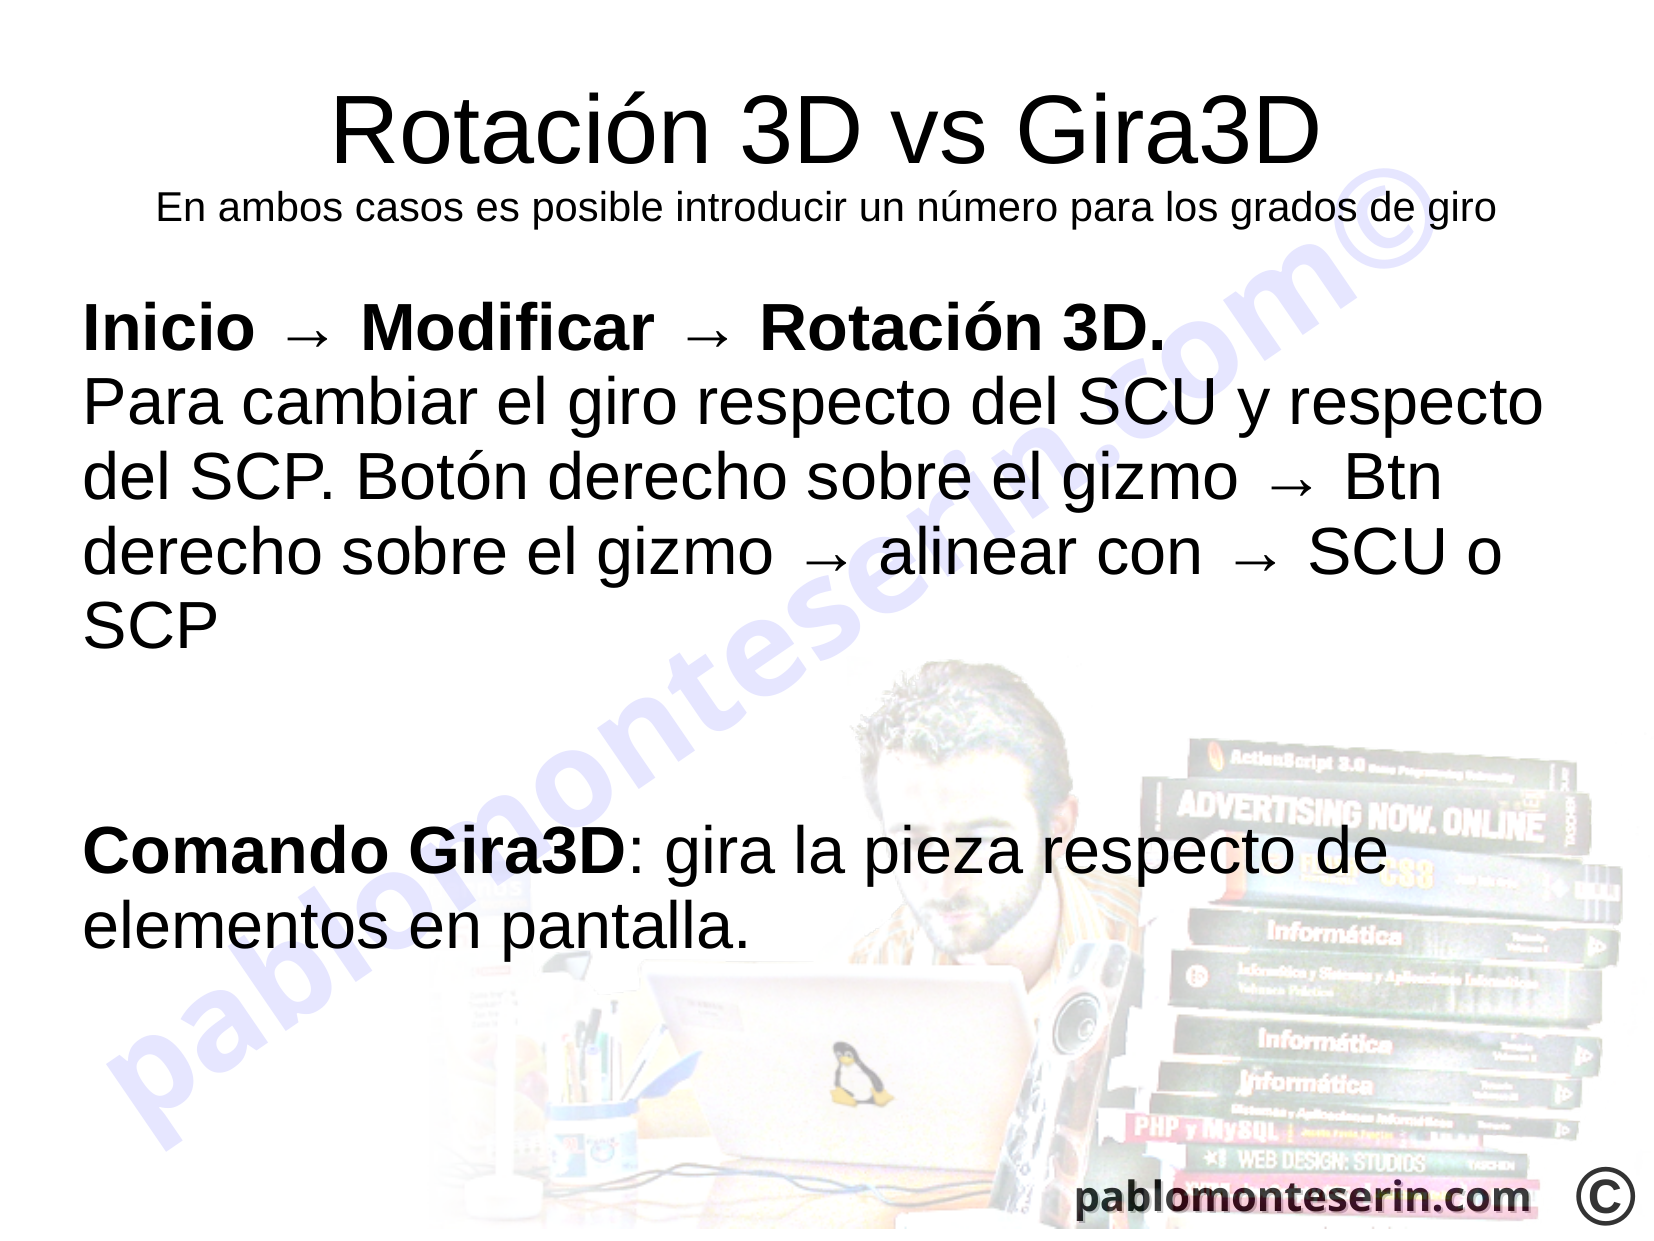

# Rotación 3D vs Gira3D En ambos casos es posible introducir un número para los grados de giro
Inicio → Modificar → Rotación 3D.
Para cambiar el giro respecto del SCU y respecto del SCP. Botón derecho sobre el gizmo → Btn derecho sobre el gizmo → alinear con → SCU o SCP
Comando Gira3D: gira la pieza respecto de elementos en pantalla.